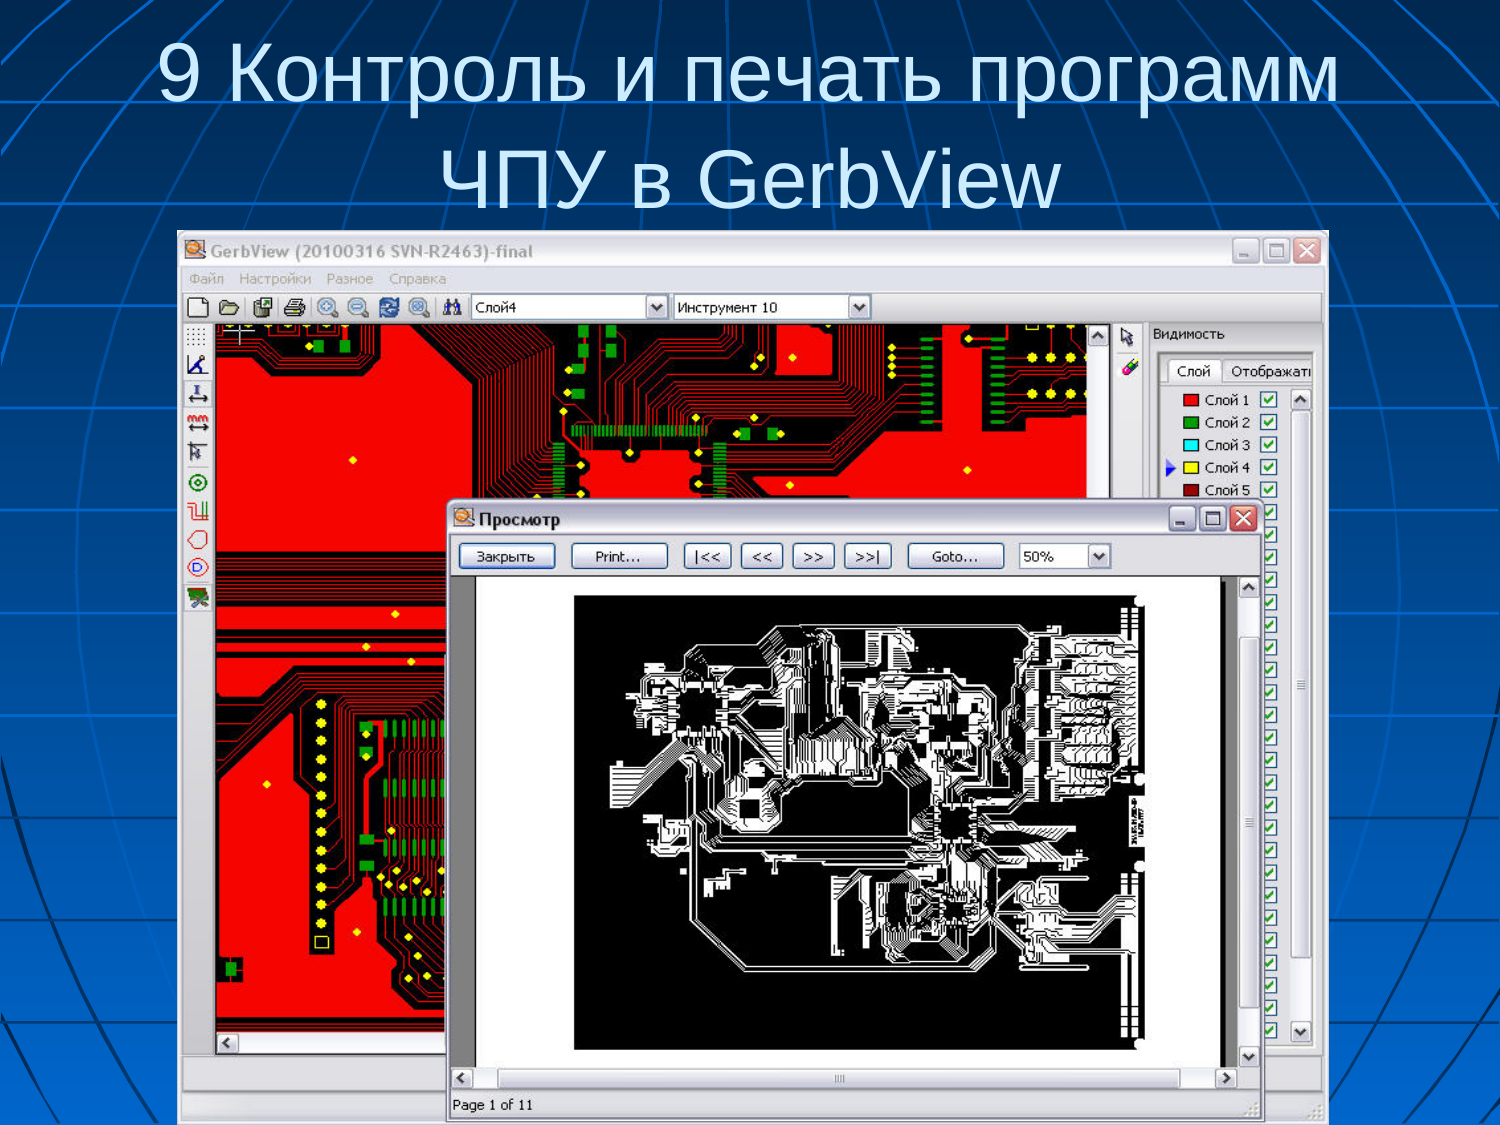

9 Контроль и печать программ
ЧПУ в GerbView